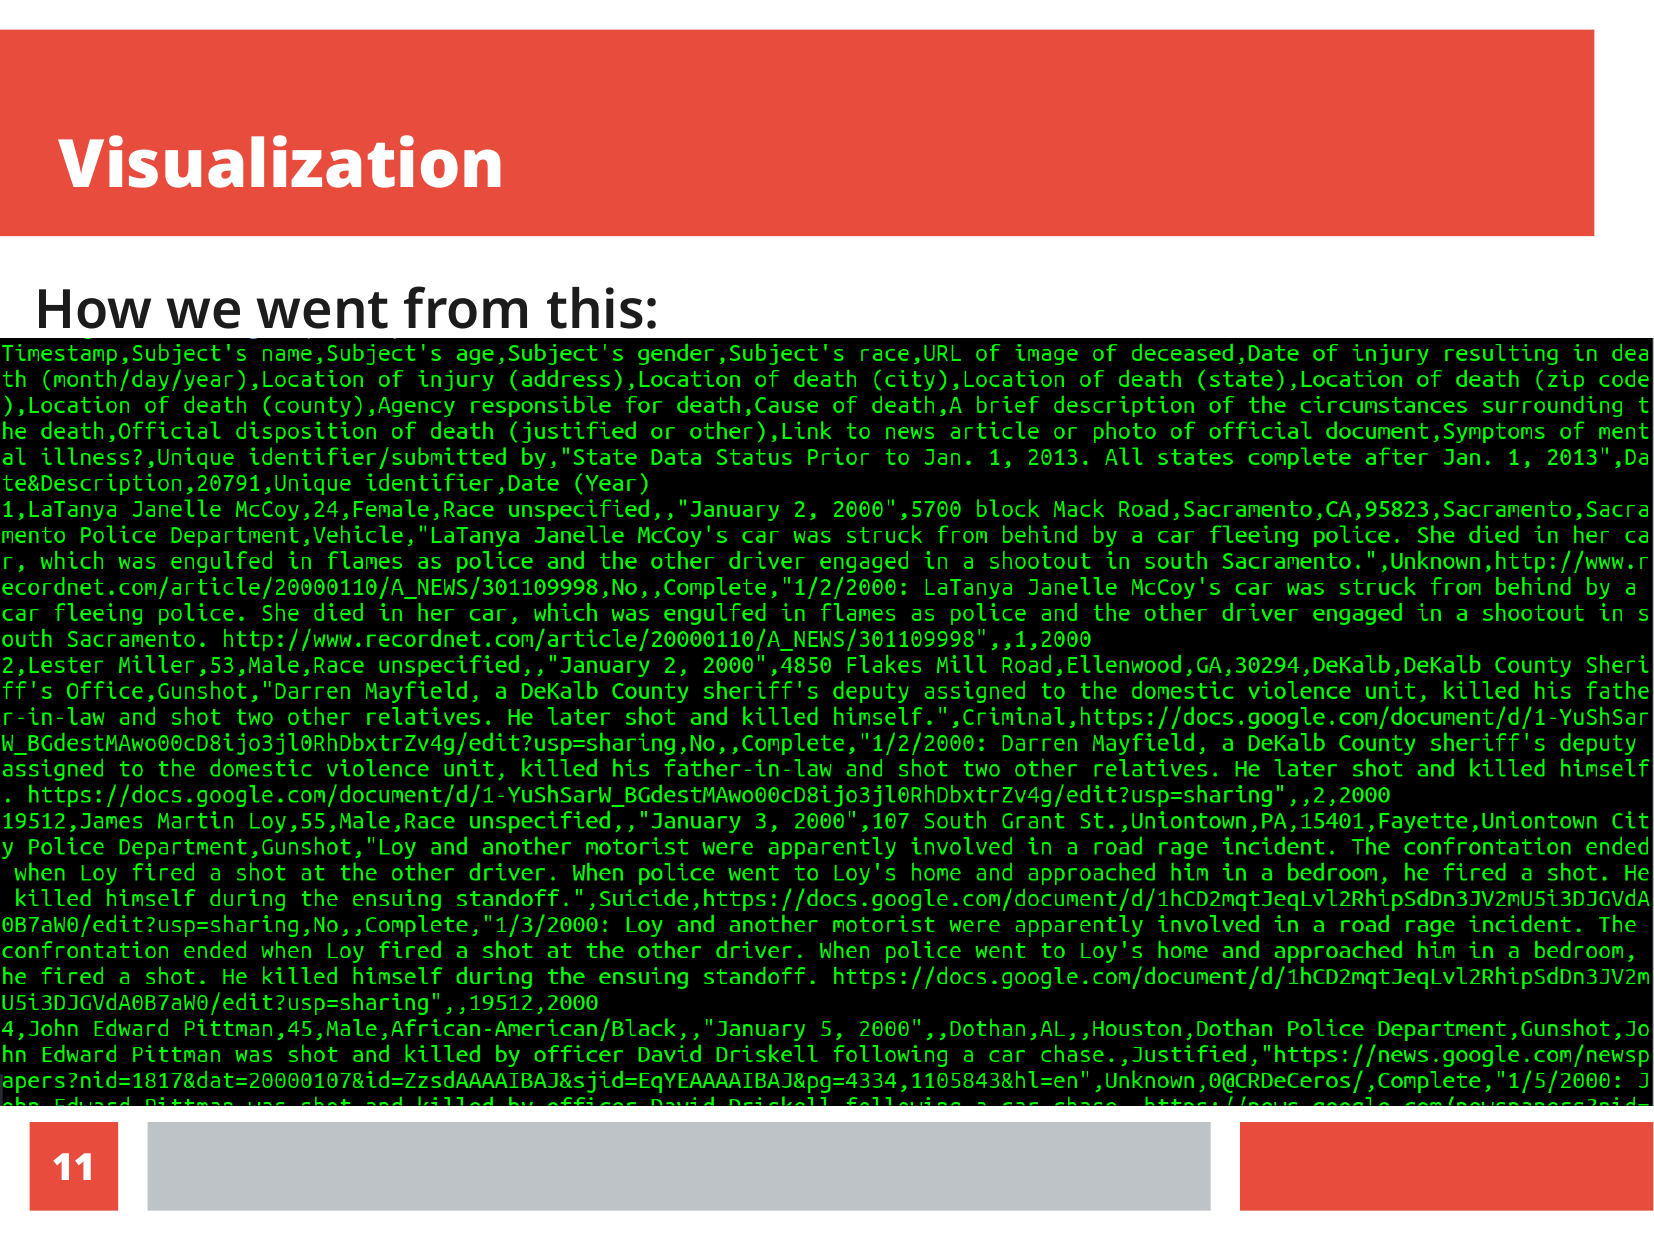

# Visualization
How we went from this:
11